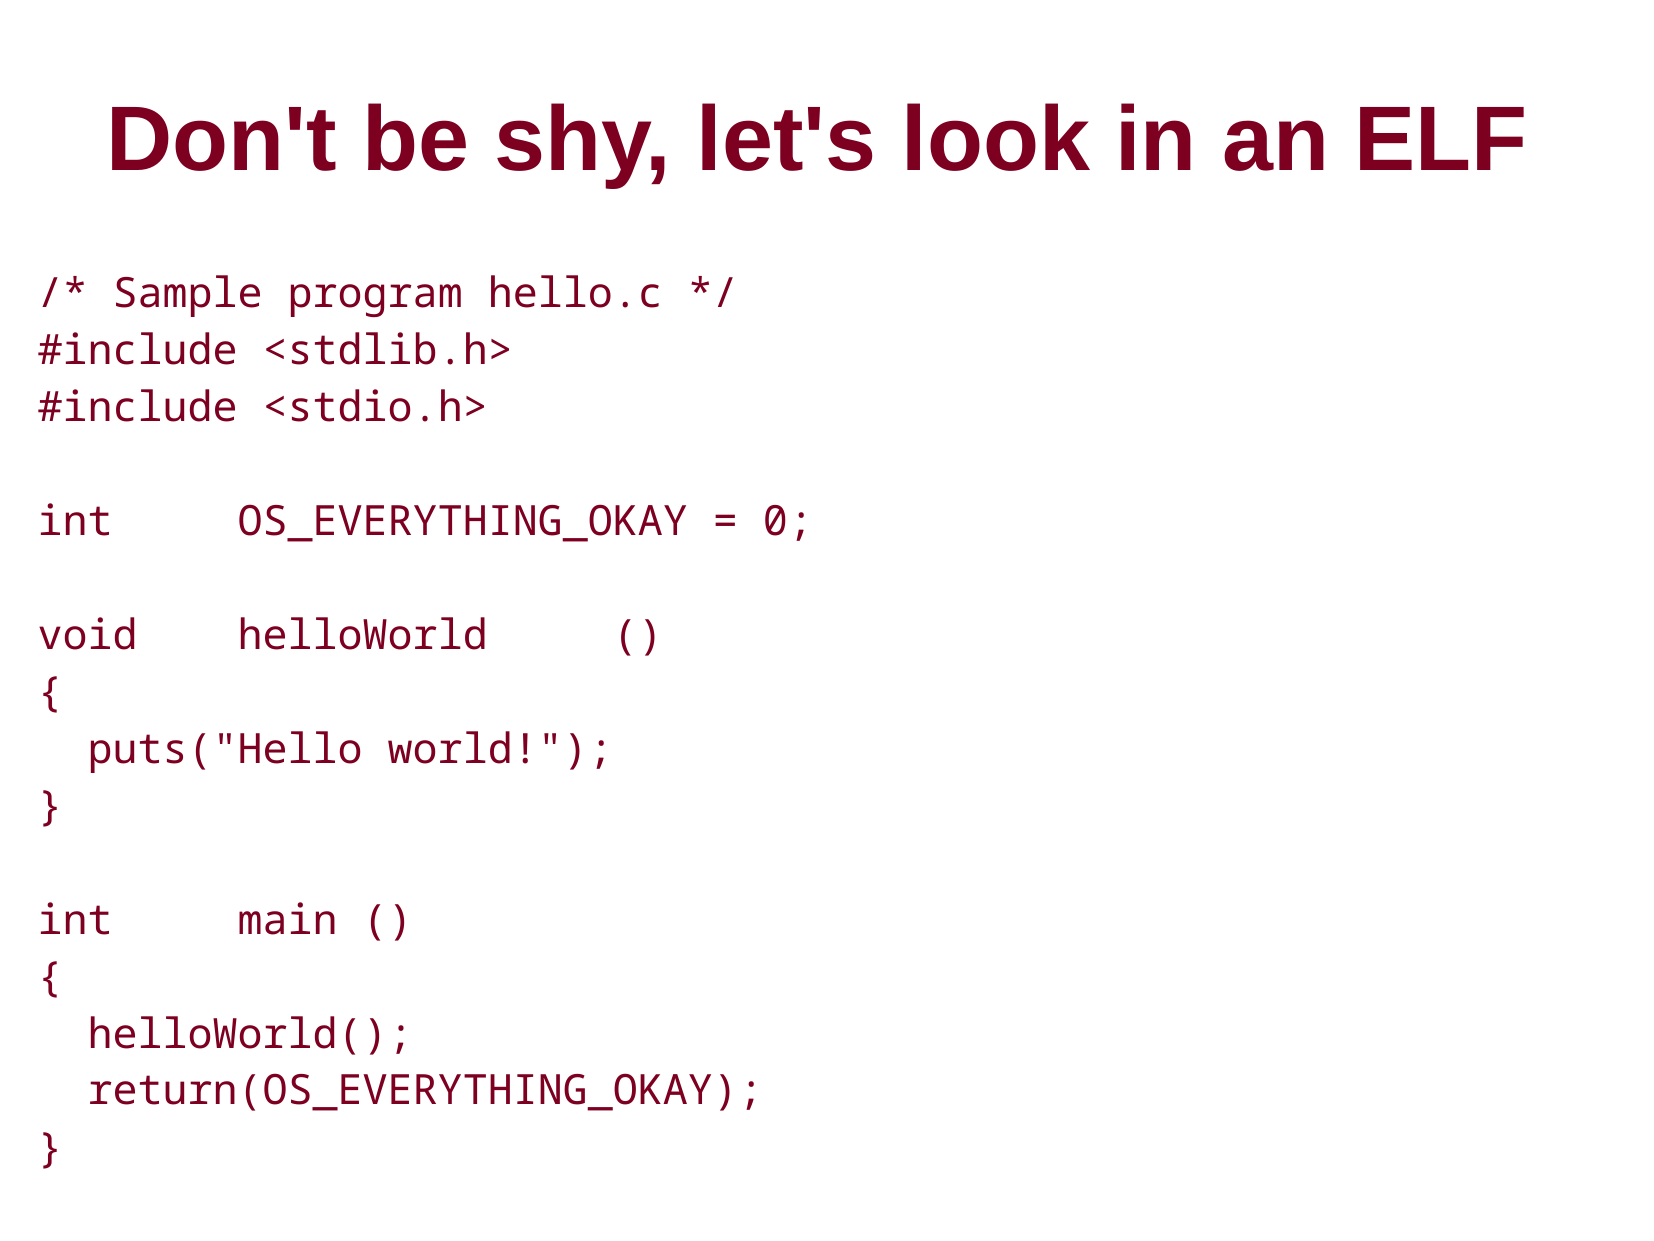

# Don't be shy, let's look in an ELF
/* Sample program hello.c */
#include <stdlib.h>
#include <stdio.h>
int OS_EVERYTHING_OKAY = 0;
void helloWorld ()
{
 puts("Hello world!");
}
int main ()
{
 helloWorld();
 return(OS_EVERYTHING_OKAY);
}
[jphillips@localhost lecture2]$ gcc -c hello.c # makes hello.o
[jphillips@localhost lecture2]$ gcc hello.c -o hello